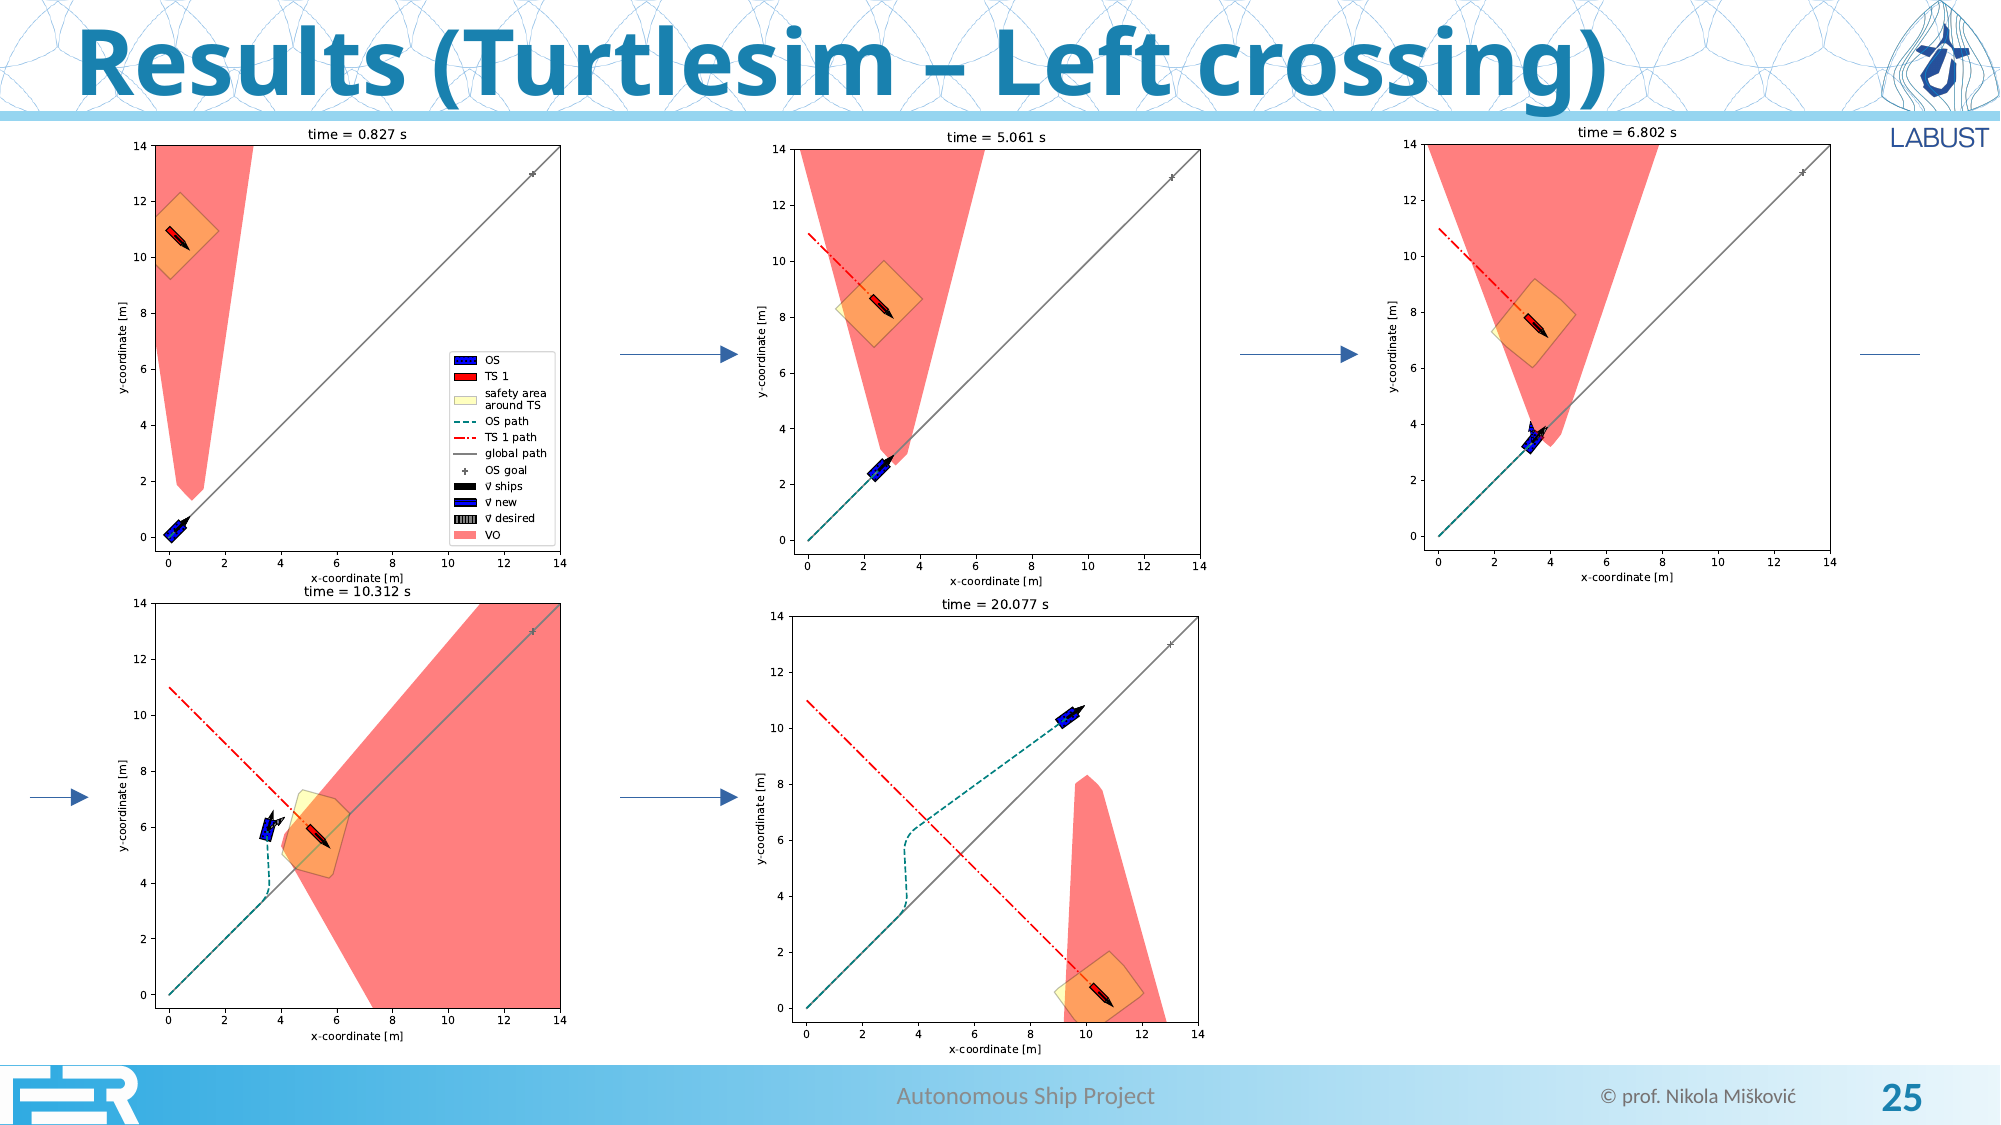

# Results (Turtlesim – Left crossing)
Guidance and Control of Marine Vehicles
25